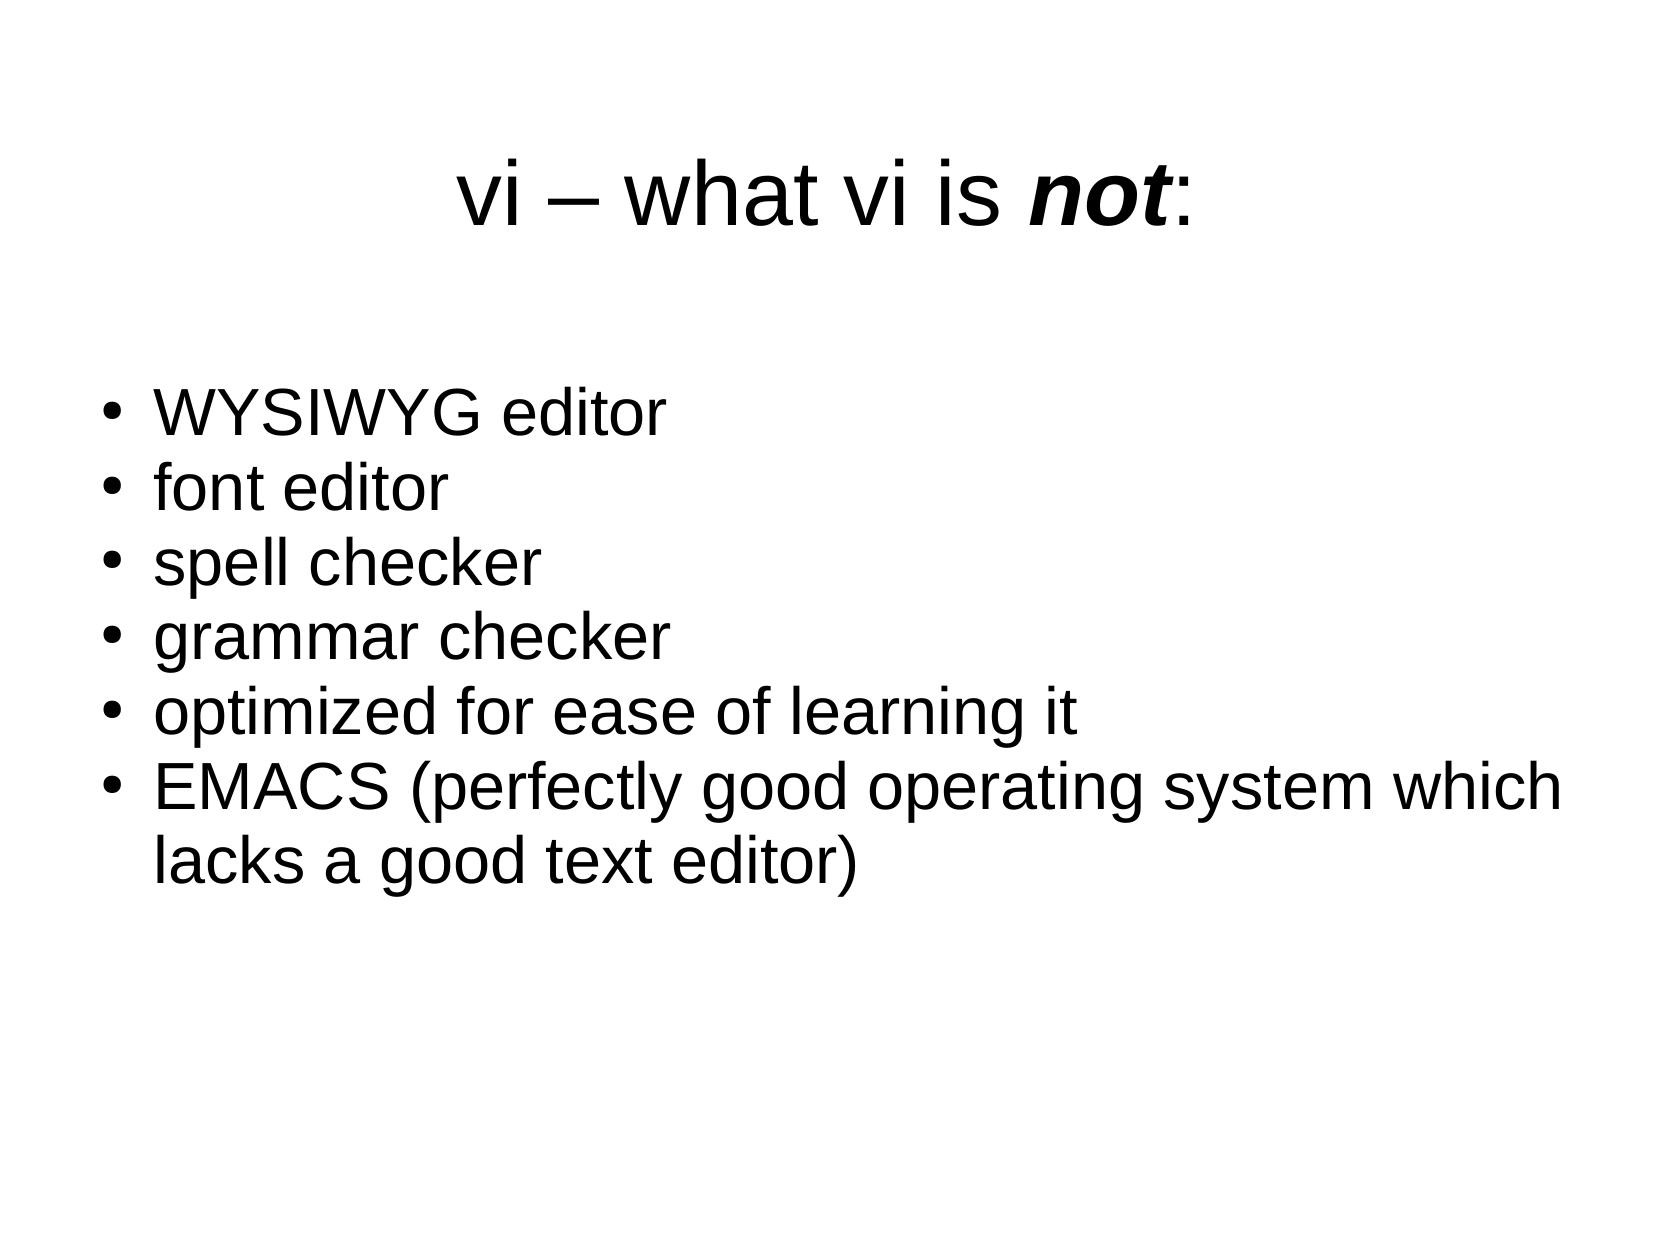

# vi – what vi is not:
WYSIWYG editor
font editor
spell checker
grammar checker
optimized for ease of learning it
EMACS (perfectly good operating system which lacks a good text editor)